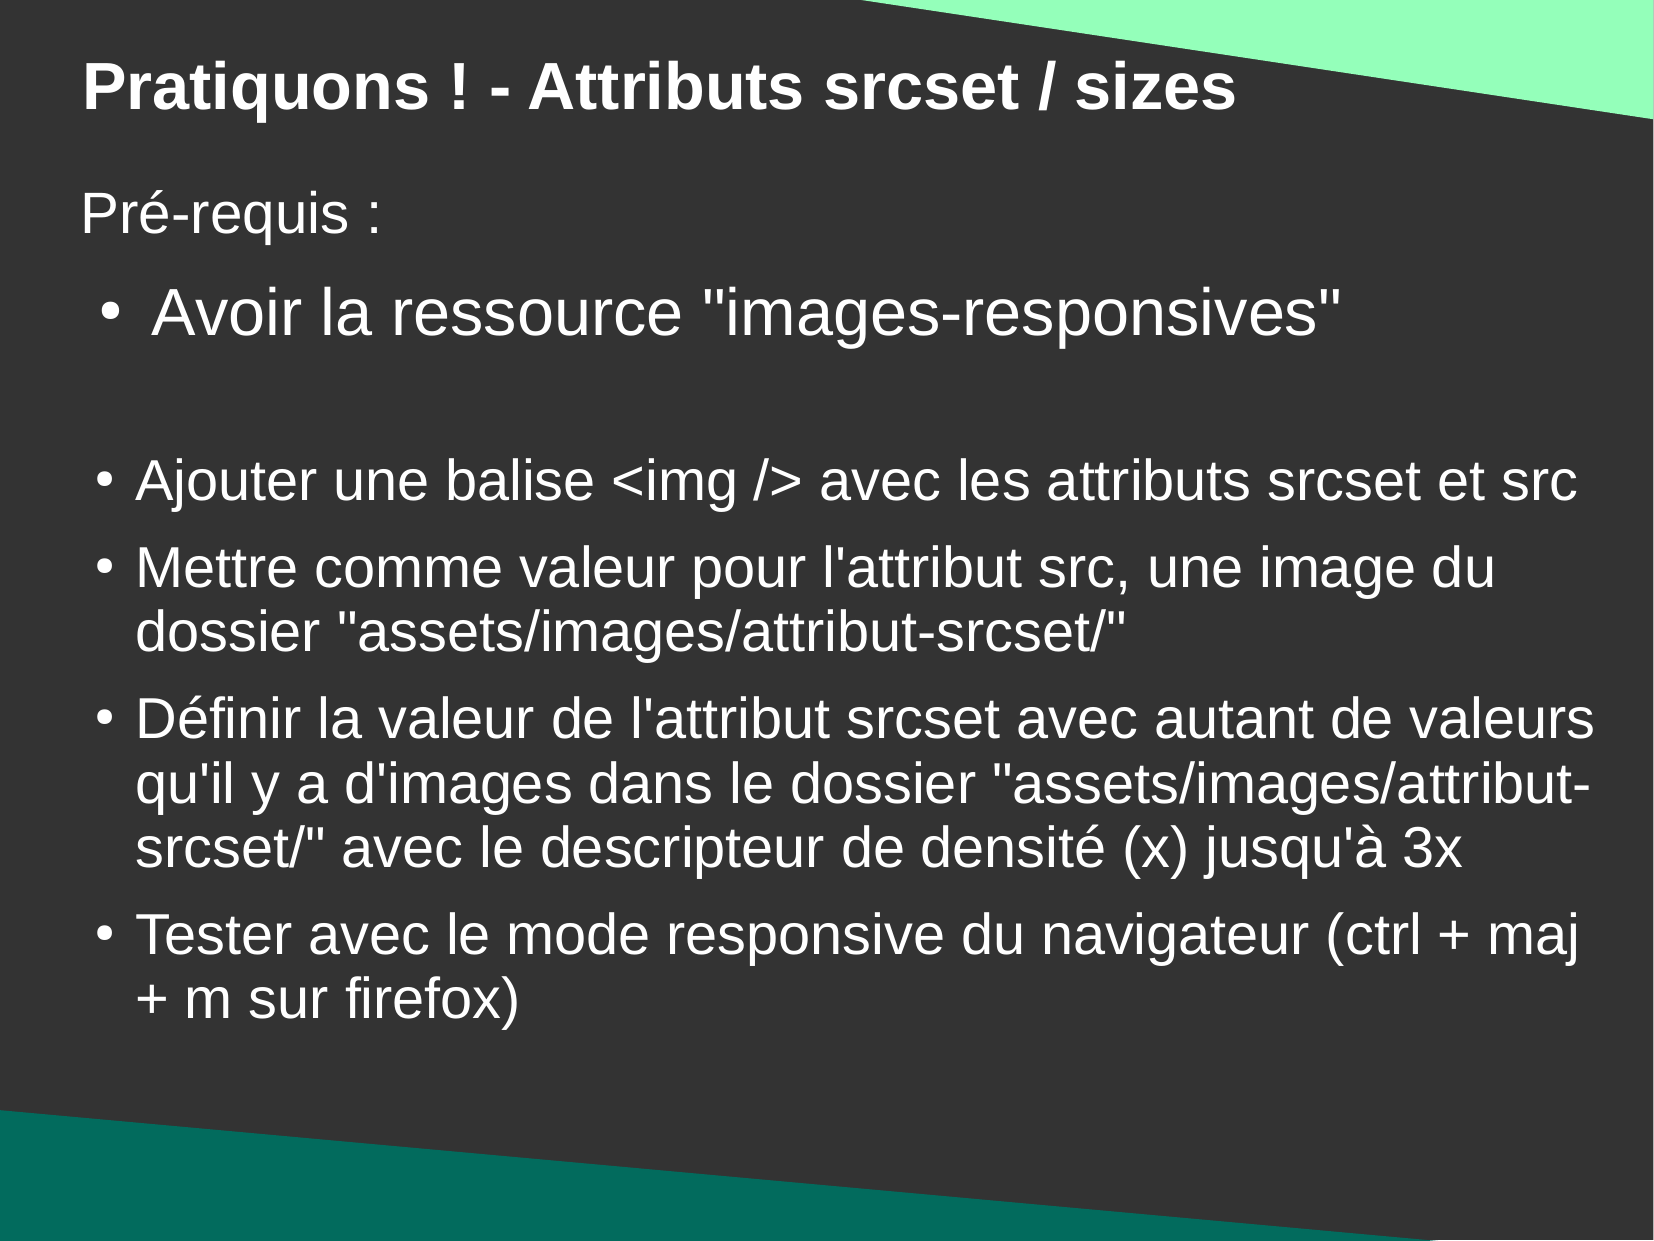

# Pratiquons ! - Attributs srcset / sizes
Pré-requis :
Avoir la ressource "images-responsives"
Ajouter une balise <img /> avec les attributs srcset et src
Mettre comme valeur pour l'attribut src, une image du dossier "assets/images/attribut-srcset/"
Définir la valeur de l'attribut srcset avec autant de valeurs qu'il y a d'images dans le dossier "assets/images/attribut-srcset/" avec le descripteur de densité (x) jusqu'à 3x
Tester avec le mode responsive du navigateur (ctrl + maj + m sur firefox)